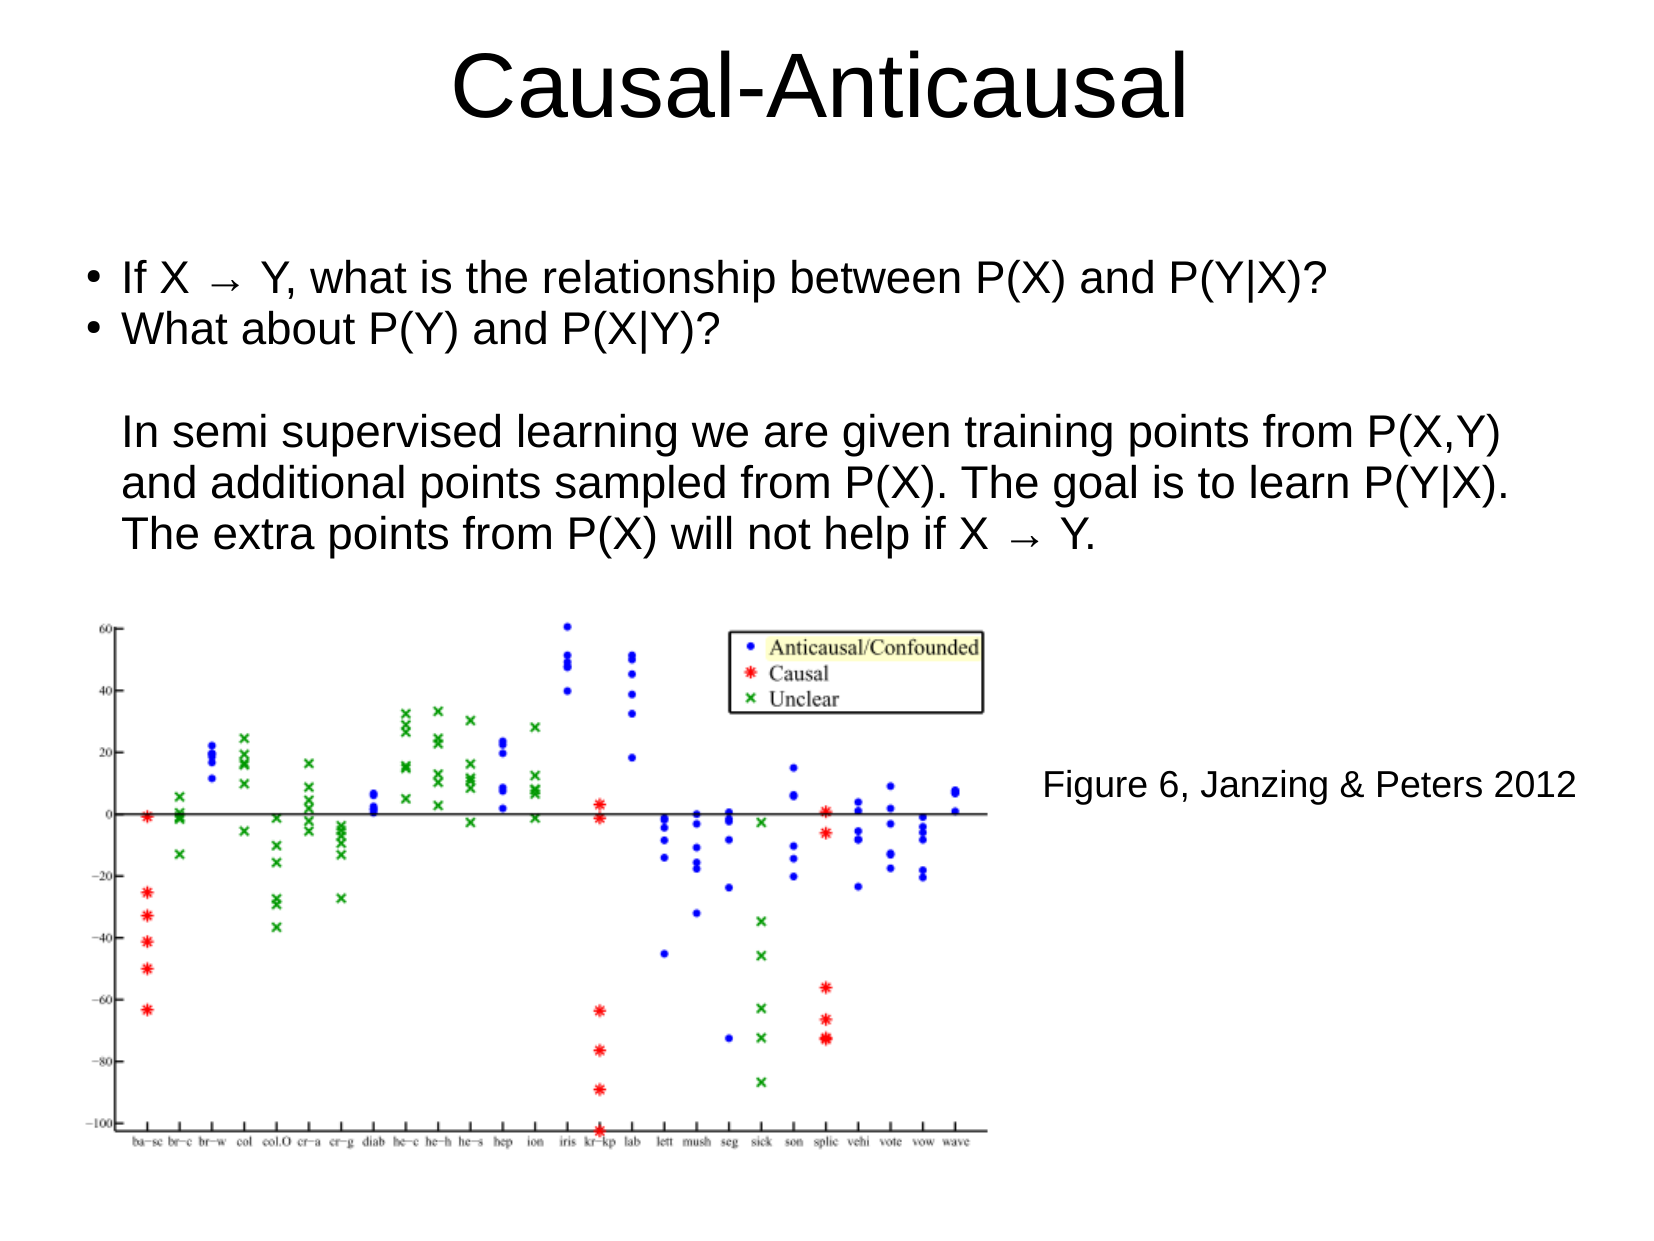

# Causal-Anticausal
If X → Y, what is the relationship between P(X) and P(Y|X)?
What about P(Y) and P(X|Y)?
In semi supervised learning we are given training points from P(X,Y) and additional points sampled from P(X). The goal is to learn P(Y|X). The extra points from P(X) will not help if X → Y.
Figure 6, Janzing & Peters 2012